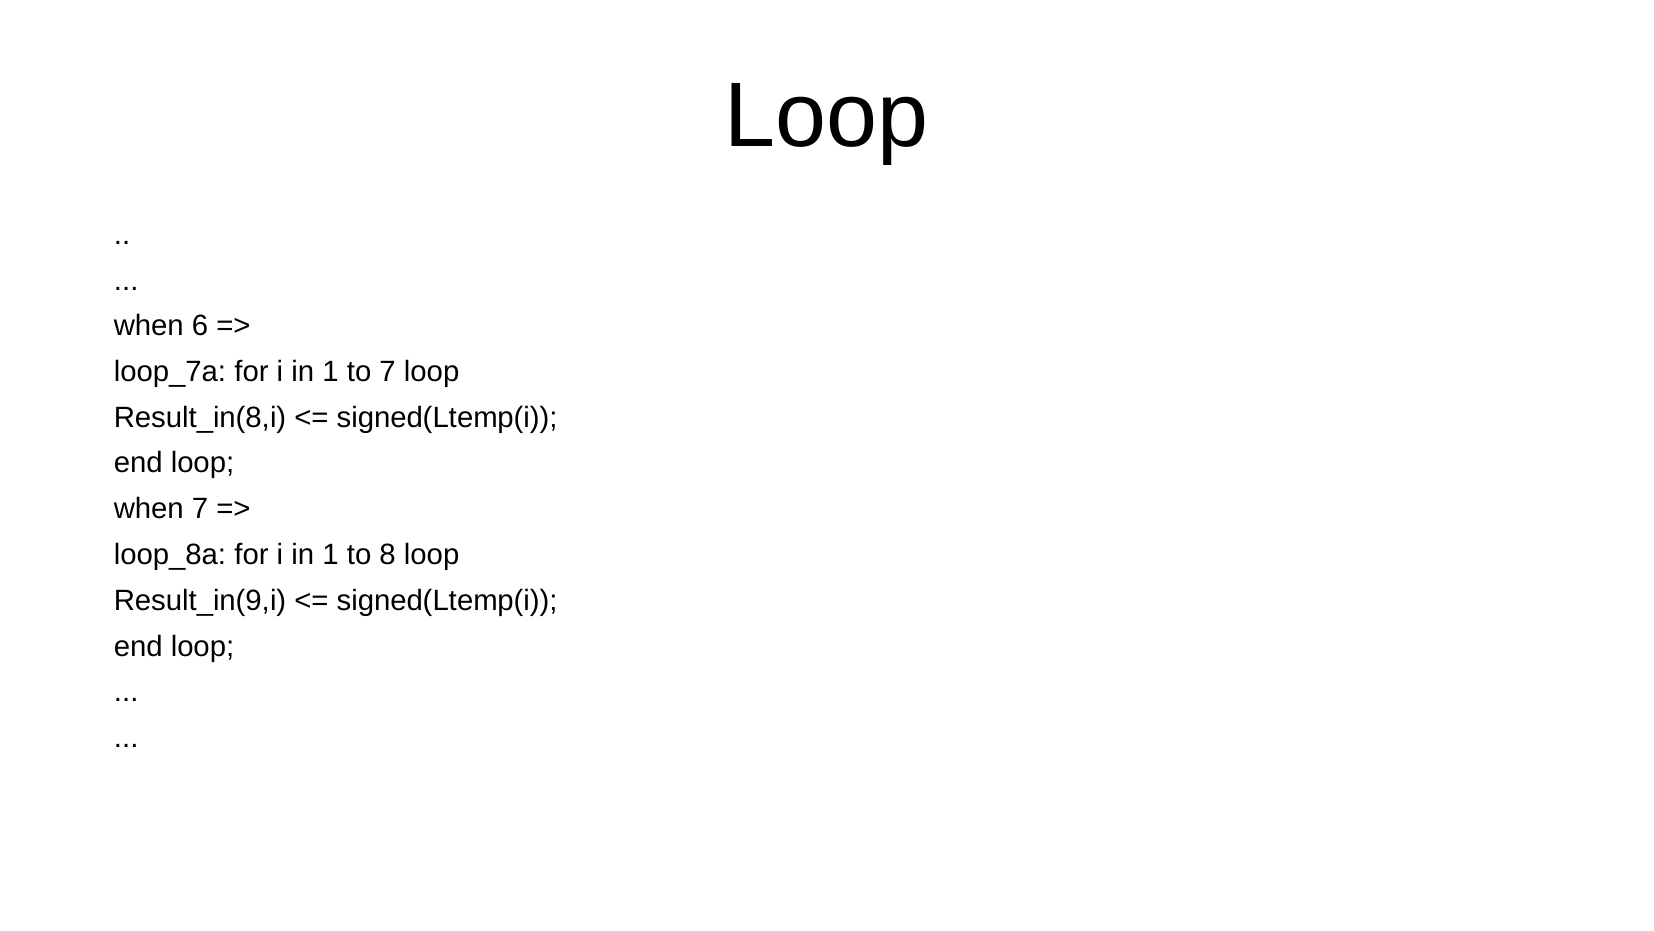

# Loop
..
...
when 6 =>
loop_7a: for i in 1 to 7 loop
Result_in(8,i) <= signed(Ltemp(i));
end loop;
when 7 =>
loop_8a: for i in 1 to 8 loop
Result_in(9,i) <= signed(Ltemp(i));
end loop;
...
...